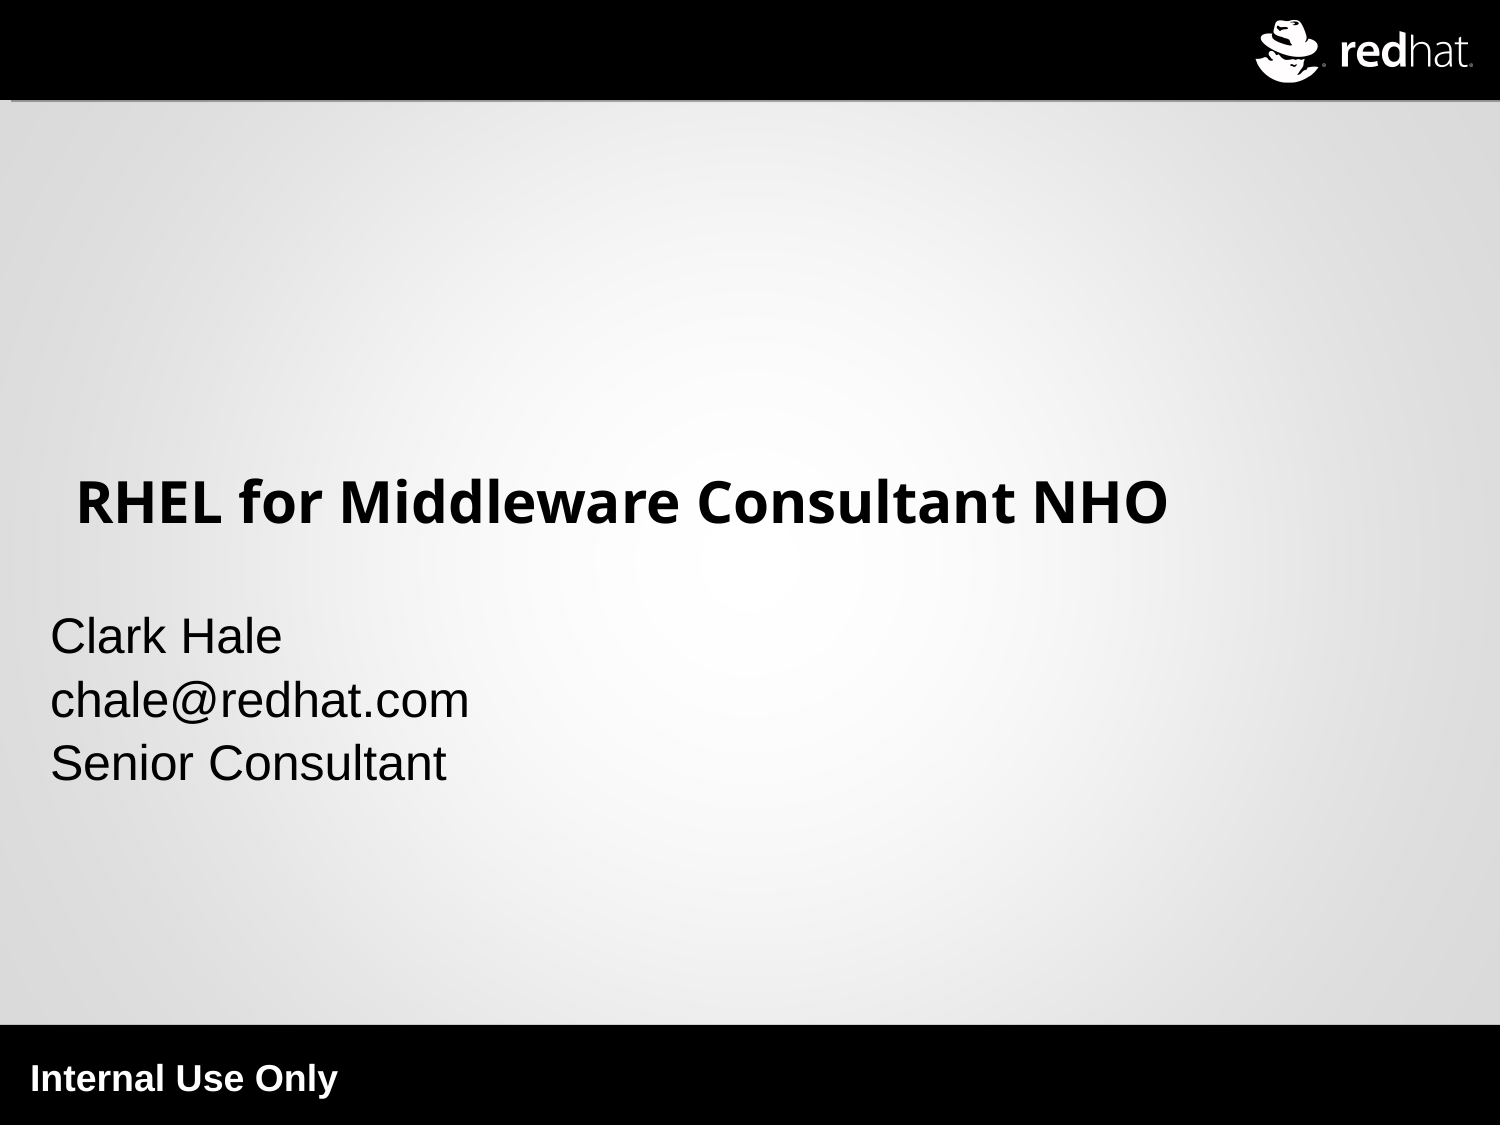

# RHEL for Middleware Consultant NHO
Clark Hale
chale@redhat.com
Senior Consultant